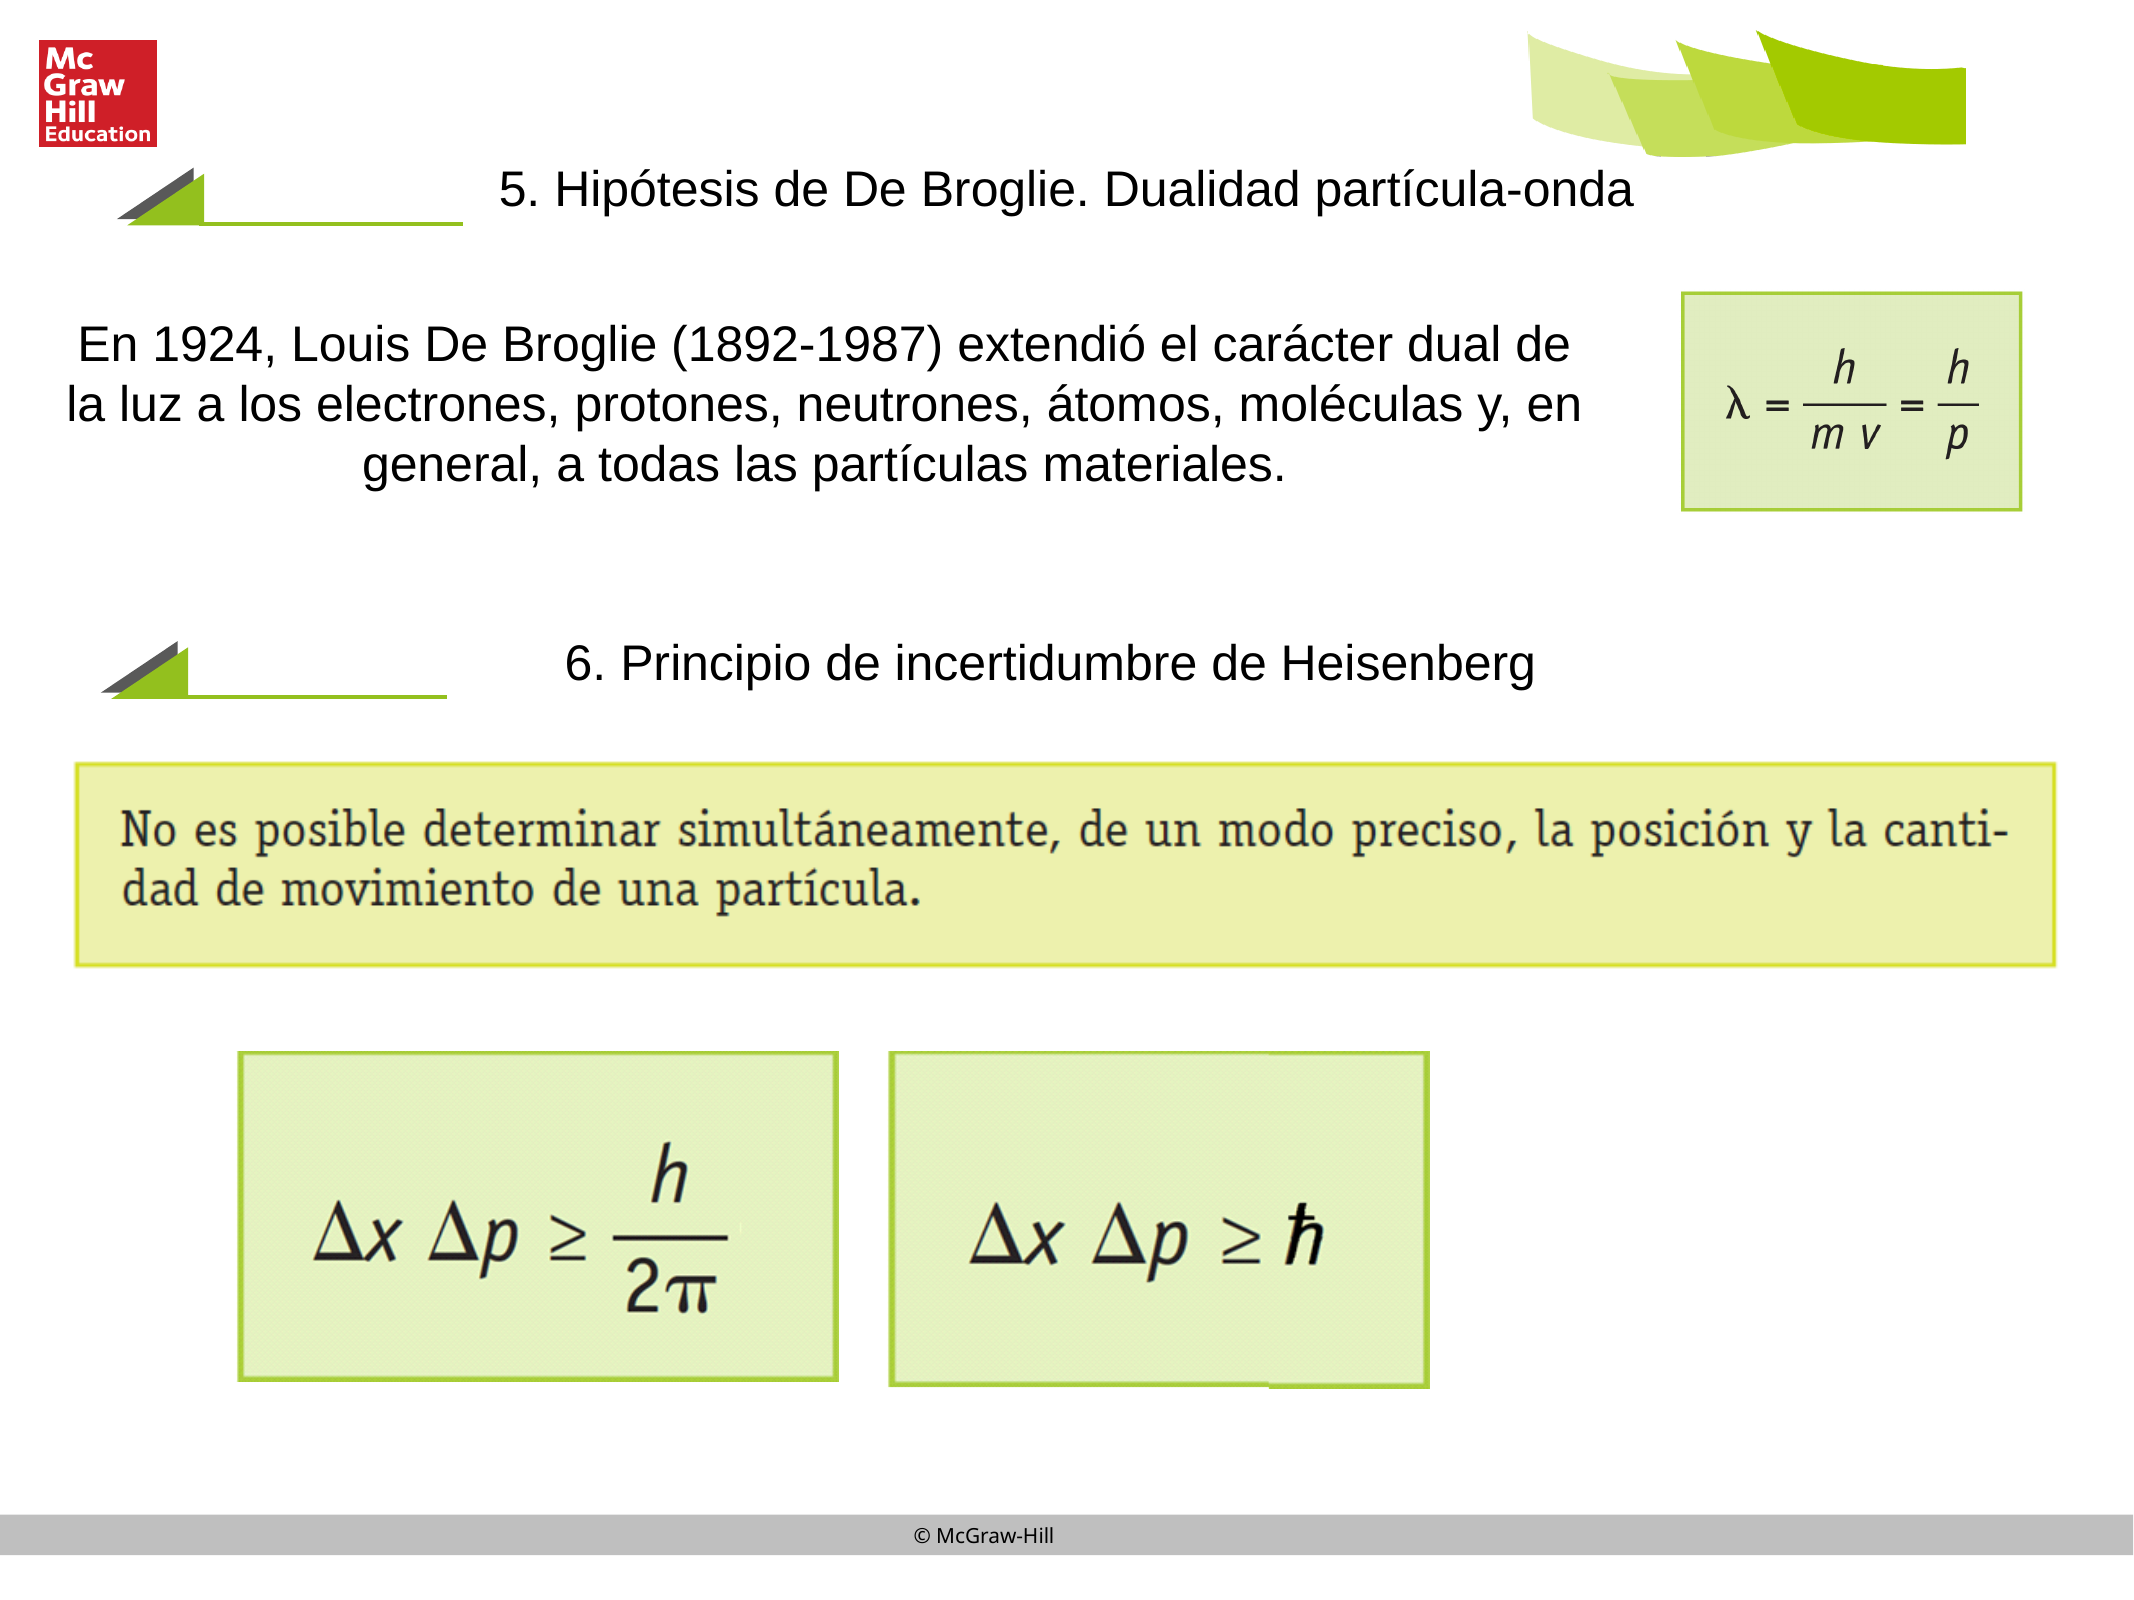

5. Hipótesis de De Broglie. Dualidad partícula-onda
En 1924, Louis De Broglie (1892-1987) extendió el carácter dual de la luz a los electrones, protones, neutrones, átomos, moléculas y, en general, a todas las partículas materiales.
6. Principio de incertidumbre de Heisenberg
© McGraw-Hill